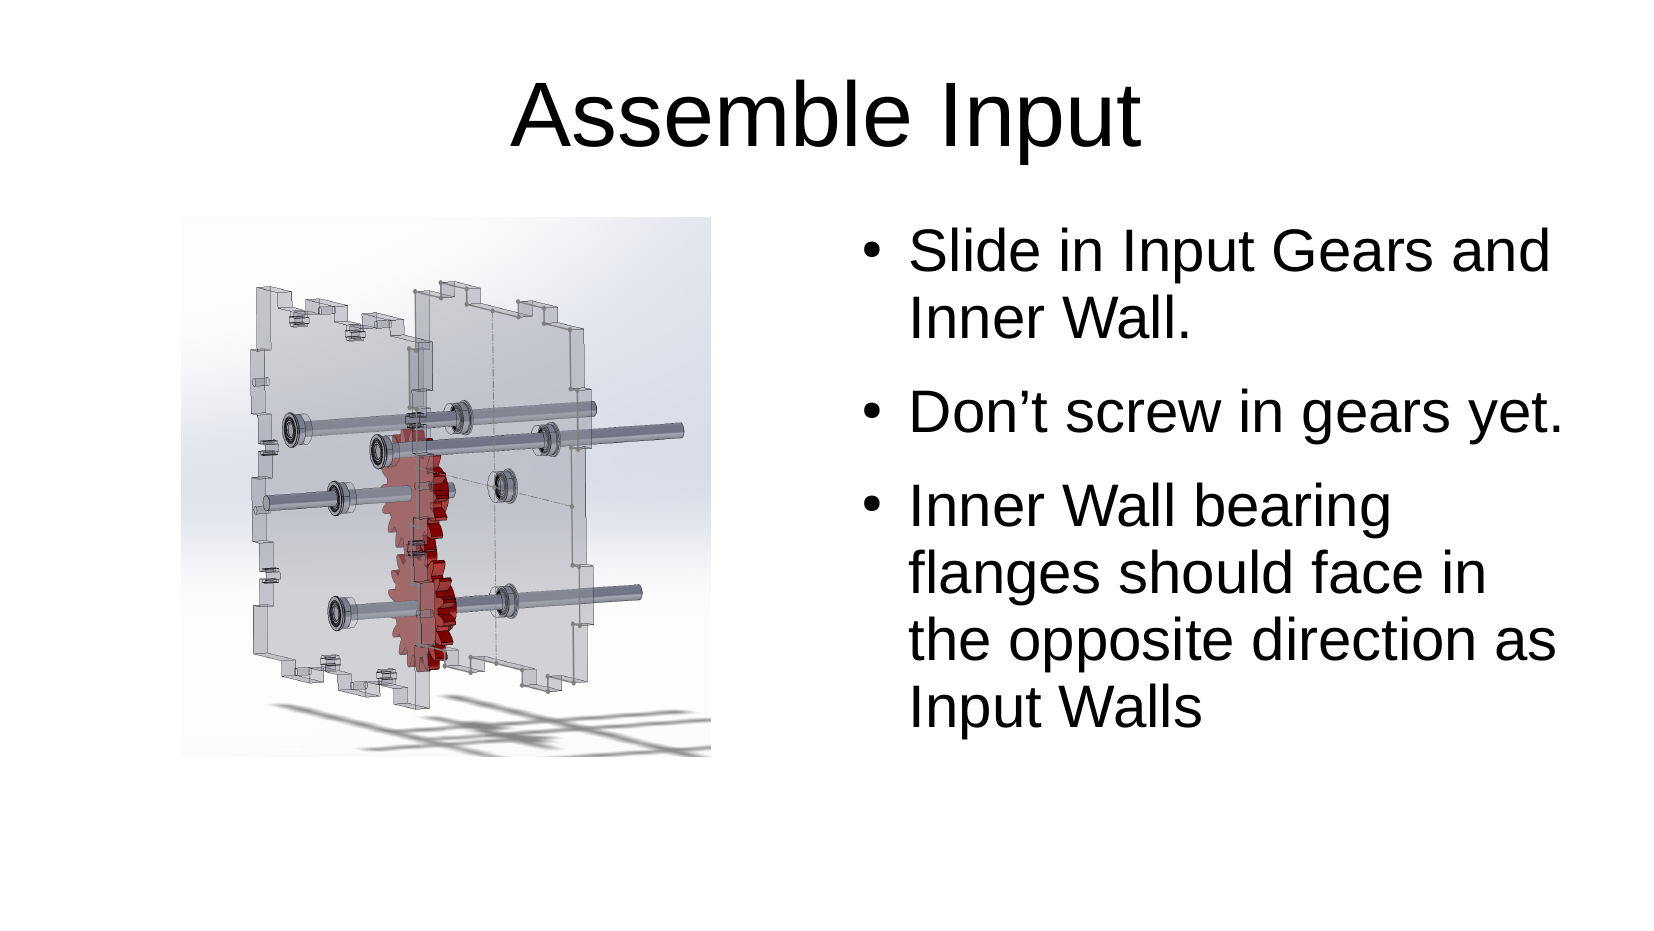

# Assemble Input
Slide in Input Gears and Inner Wall.
Don’t screw in gears yet.
Inner Wall bearing flanges should face in the opposite direction as Input Walls